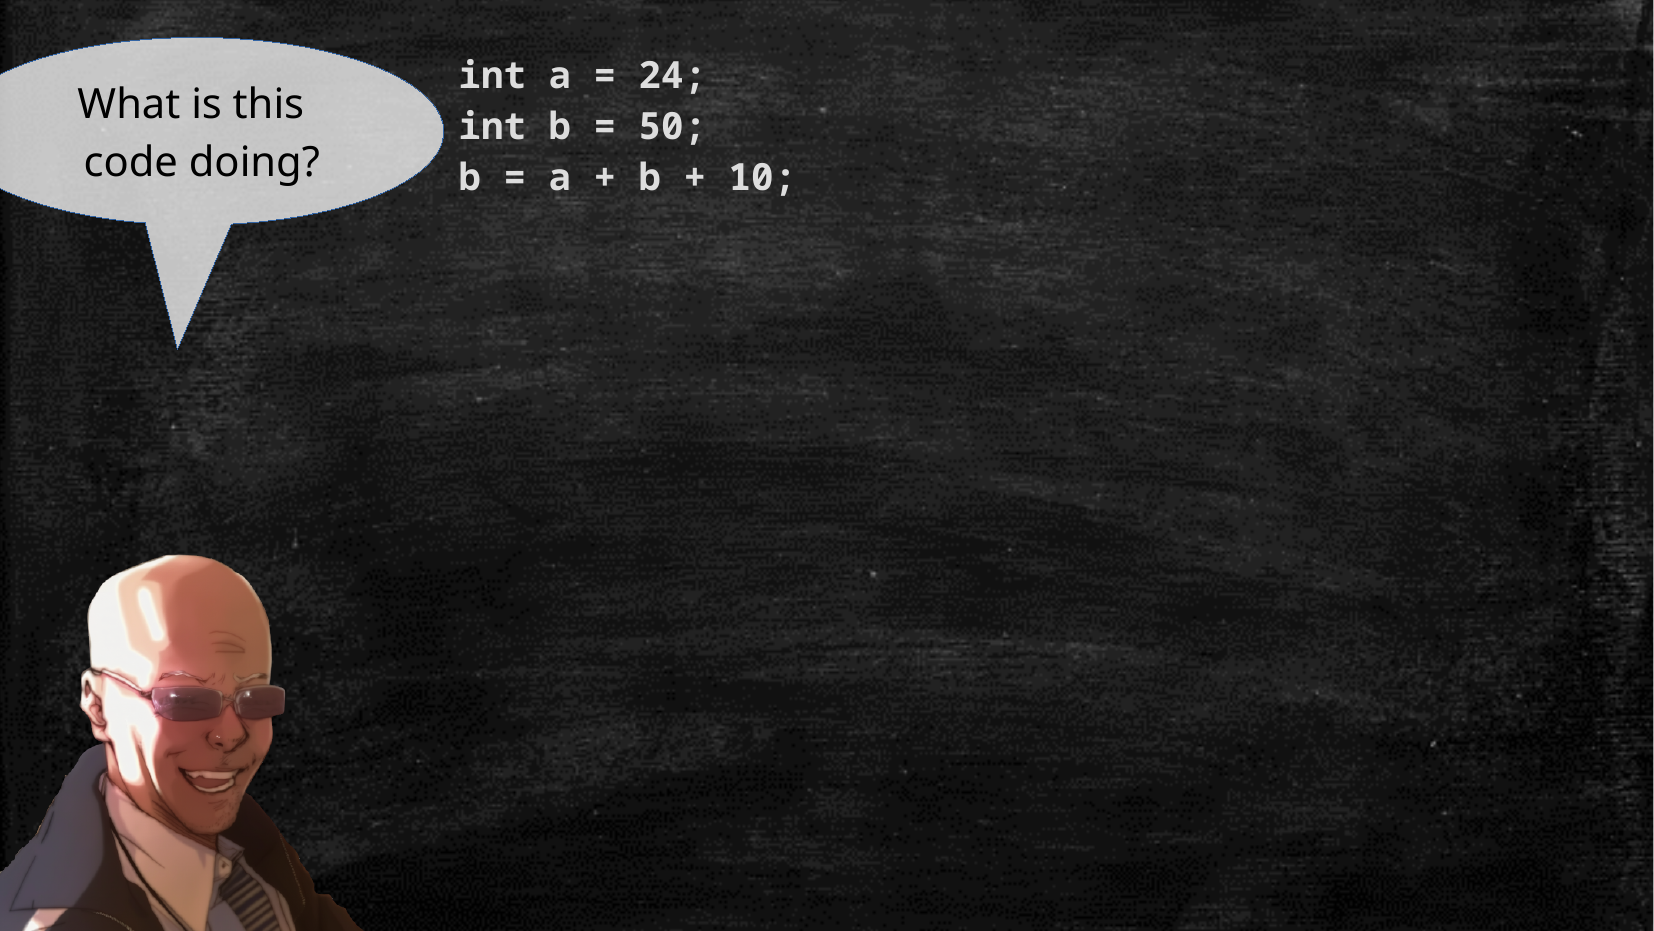

What is this
 code doing?
int a = 24;
int b = 50;
b = a + b + 10;